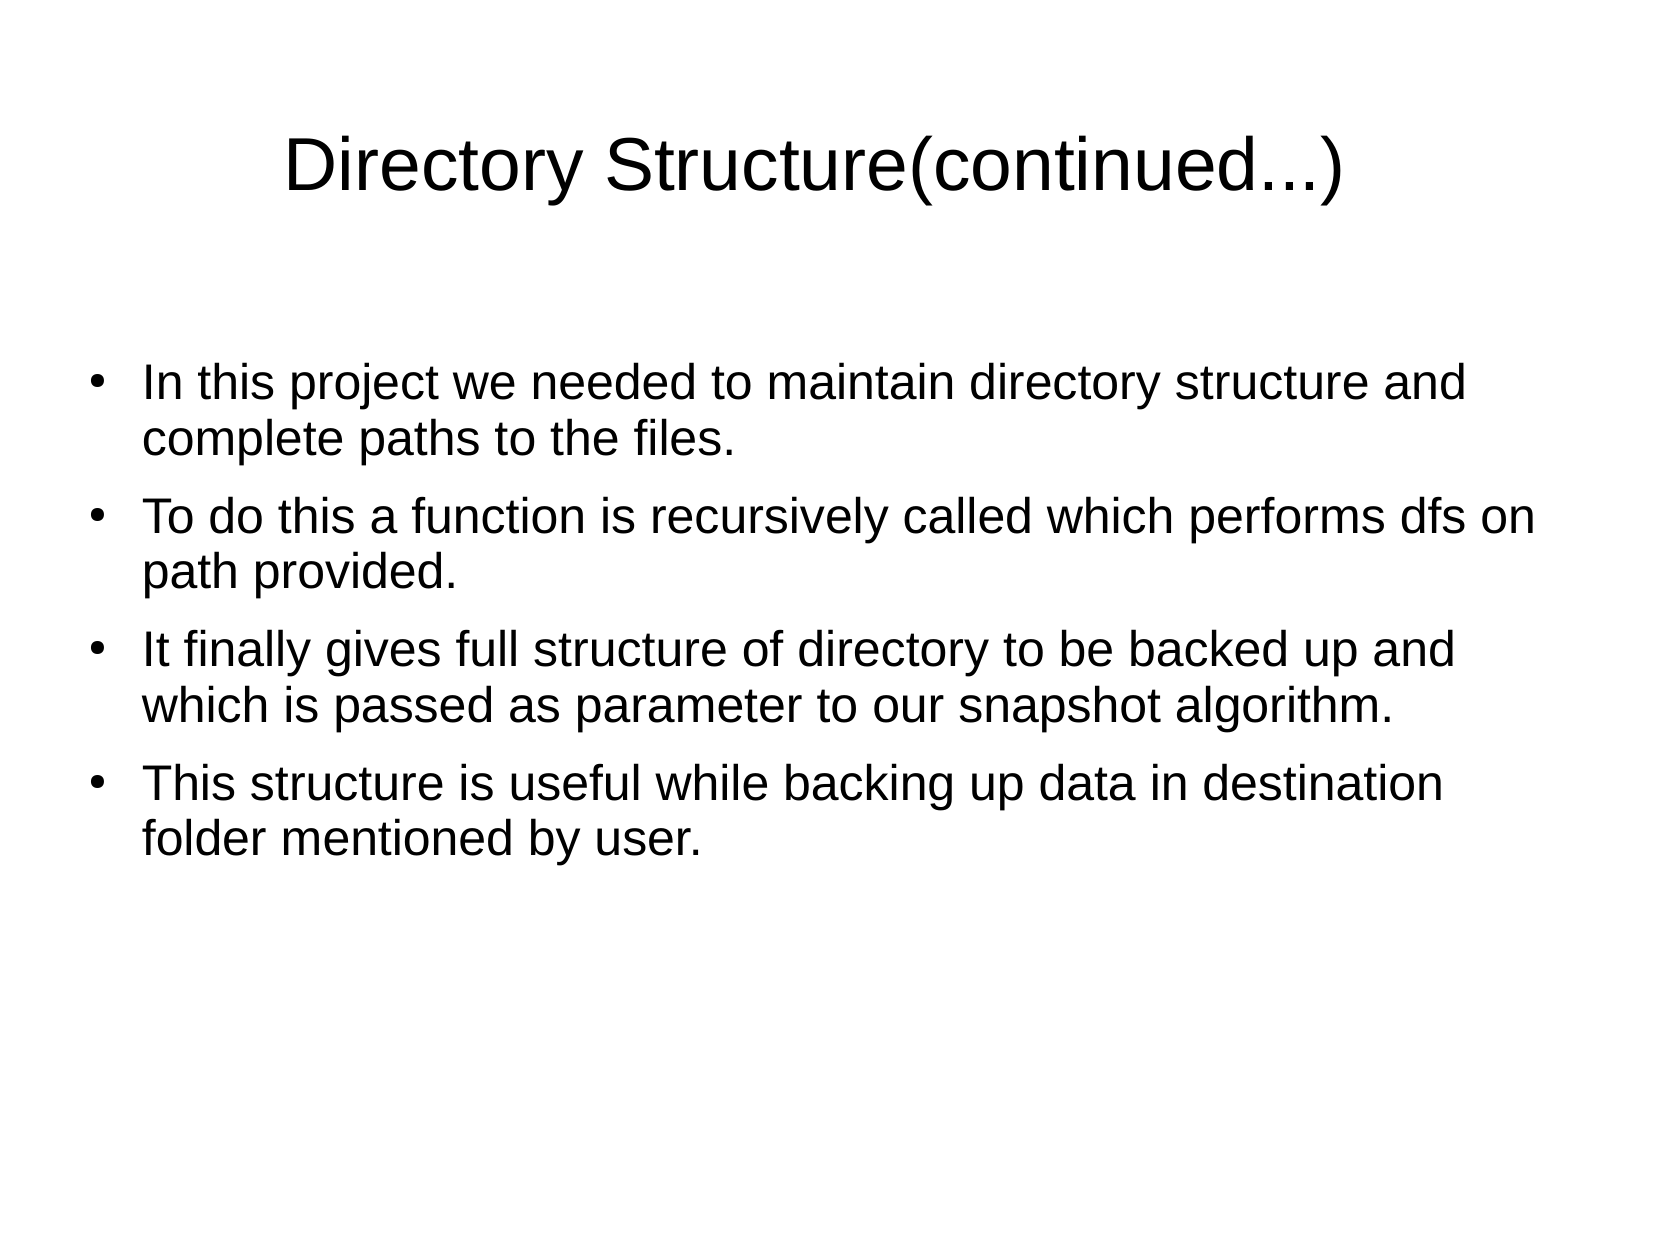

# Directory Structure(continued...)
In this project we needed to maintain directory structure and complete paths to the files.
To do this a function is recursively called which performs dfs on path provided.
It finally gives full structure of directory to be backed up and which is passed as parameter to our snapshot algorithm.
This structure is useful while backing up data in destination folder mentioned by user.